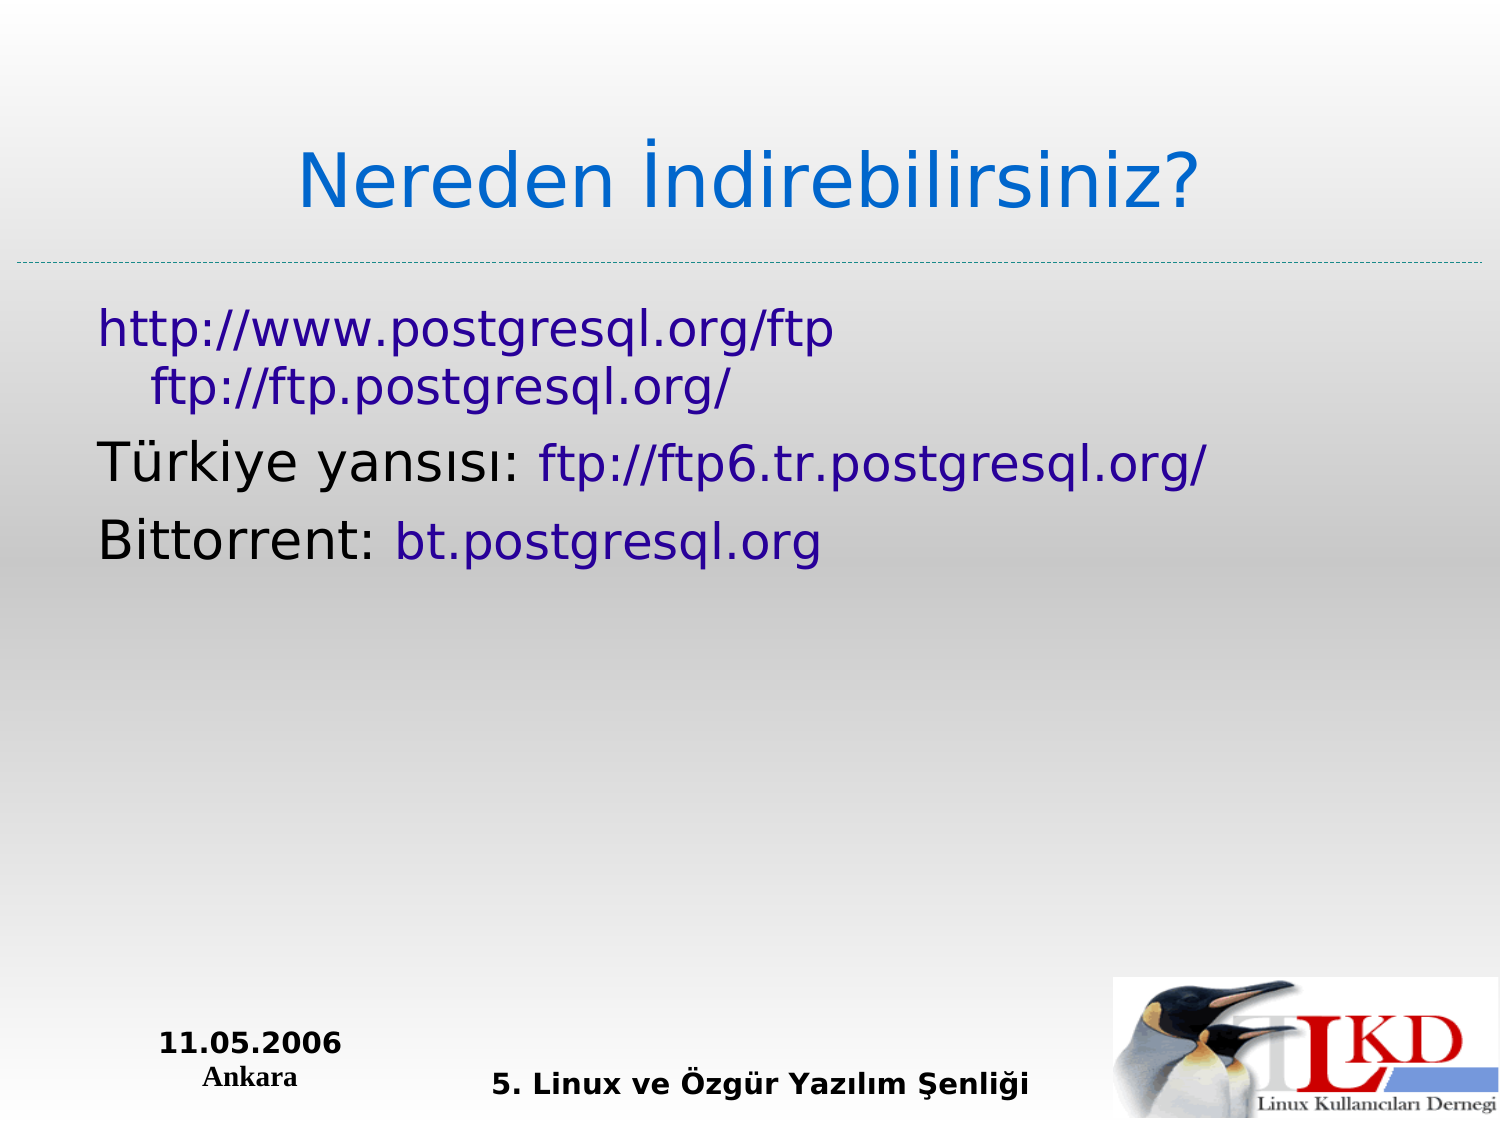

# Nereden İndirebilirsiniz?
http://www.postgresql.org/ftp
ftp://ftp.postgresql.org/
Türkiye yansısı: ftp://ftp6.tr.postgresql.org/
Bittorrent: bt.postgresql.org